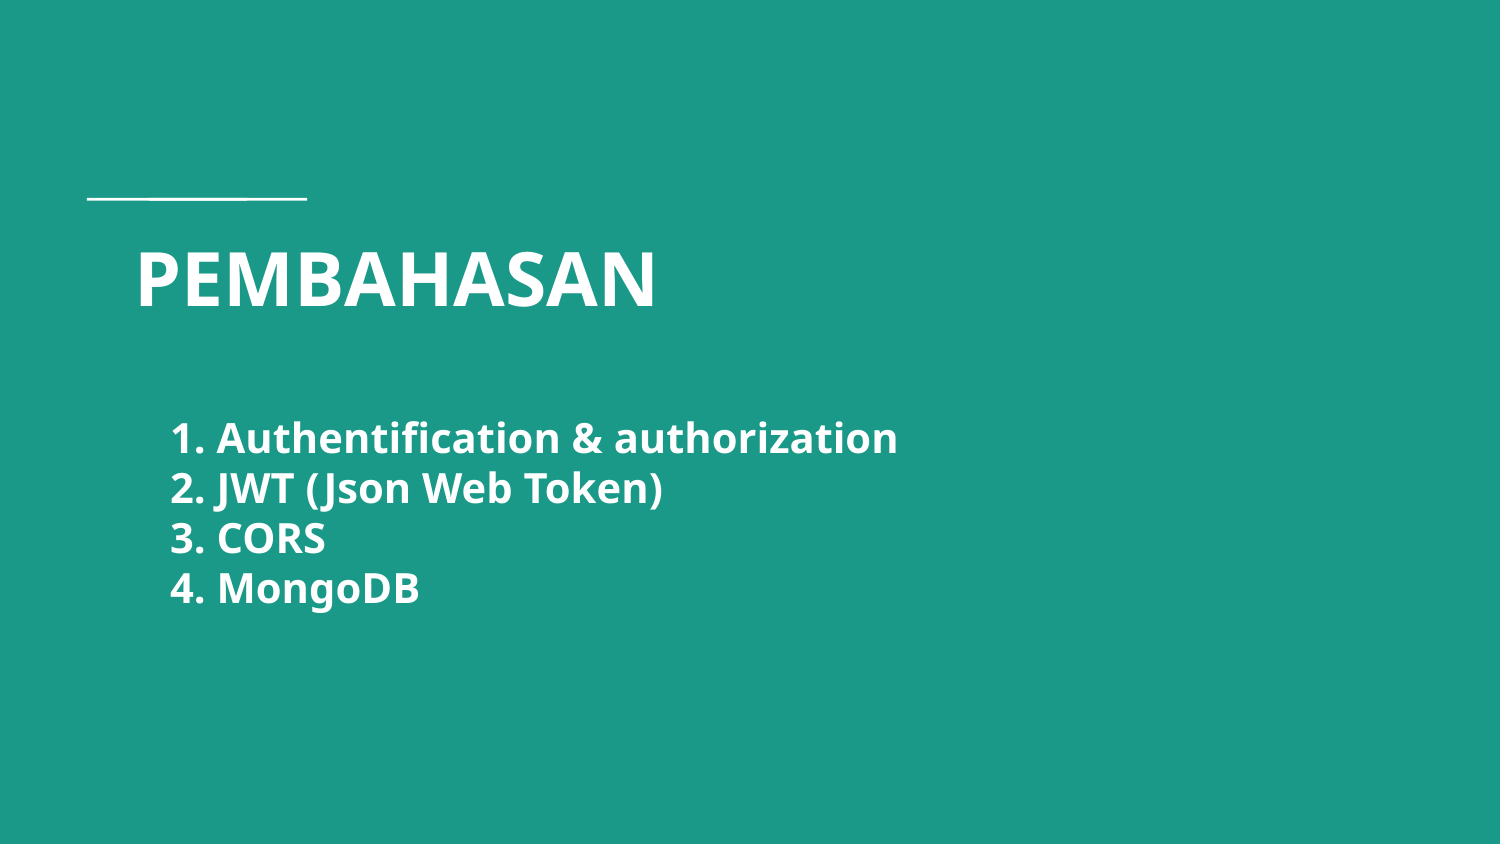

# PEMBAHASAN
1. Authentification & authorization
2. JWT (Json Web Token)
3. CORS
4. MongoDB